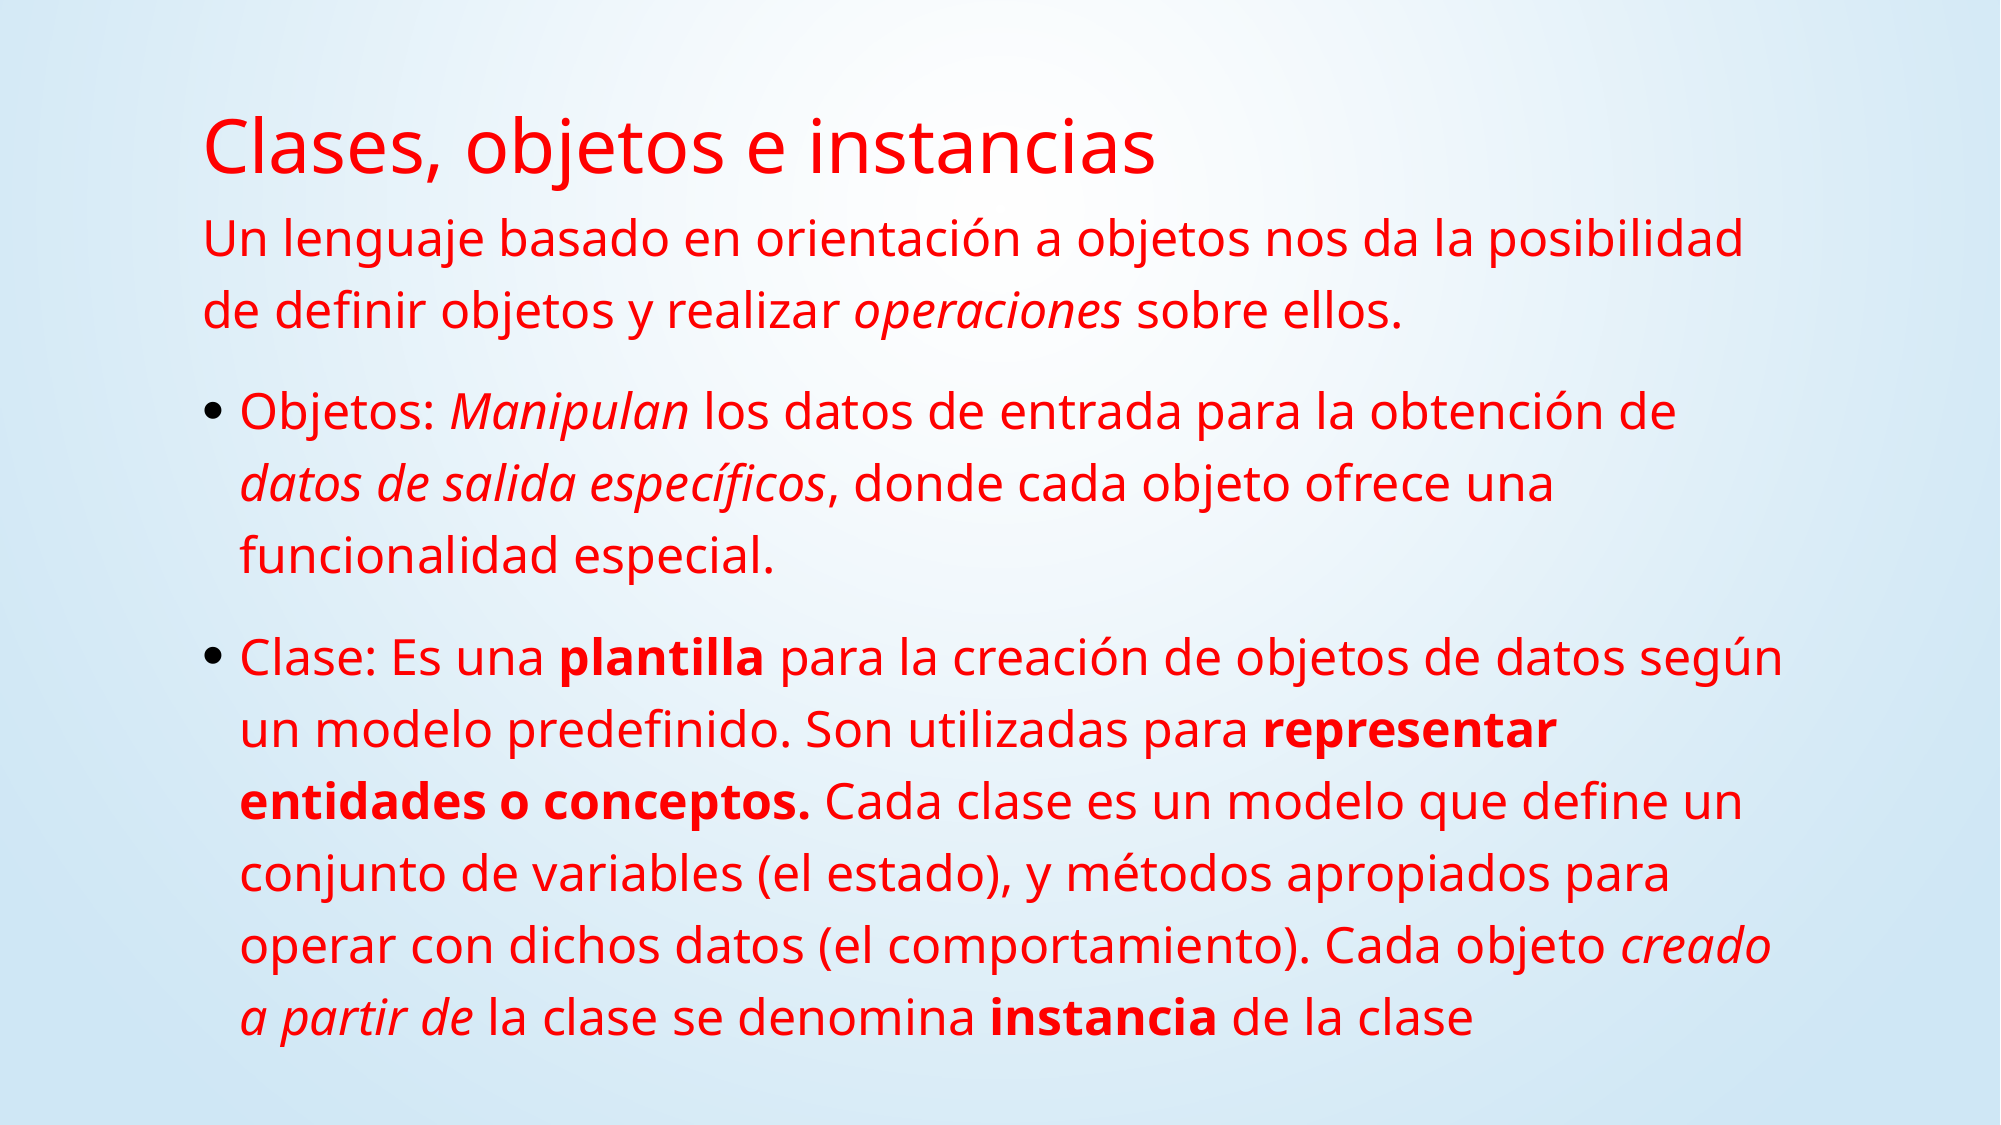

# Clases, objetos e instancias
Un lenguaje basado en orientación a objetos nos da la posibilidad de definir objetos y realizar operaciones sobre ellos.
Objetos: Manipulan los datos de entrada para la obtención de datos de salida específicos, donde cada objeto ofrece una funcionalidad especial.
Clase: Es una plantilla para la creación de objetos de datos según un modelo predefinido. Son utilizadas para representar entidades o conceptos. Cada clase es un modelo que define un conjunto de variables (el estado), y métodos apropiados para operar con dichos datos (el comportamiento). Cada objeto creado a partir de la clase se denomina instancia de la clase